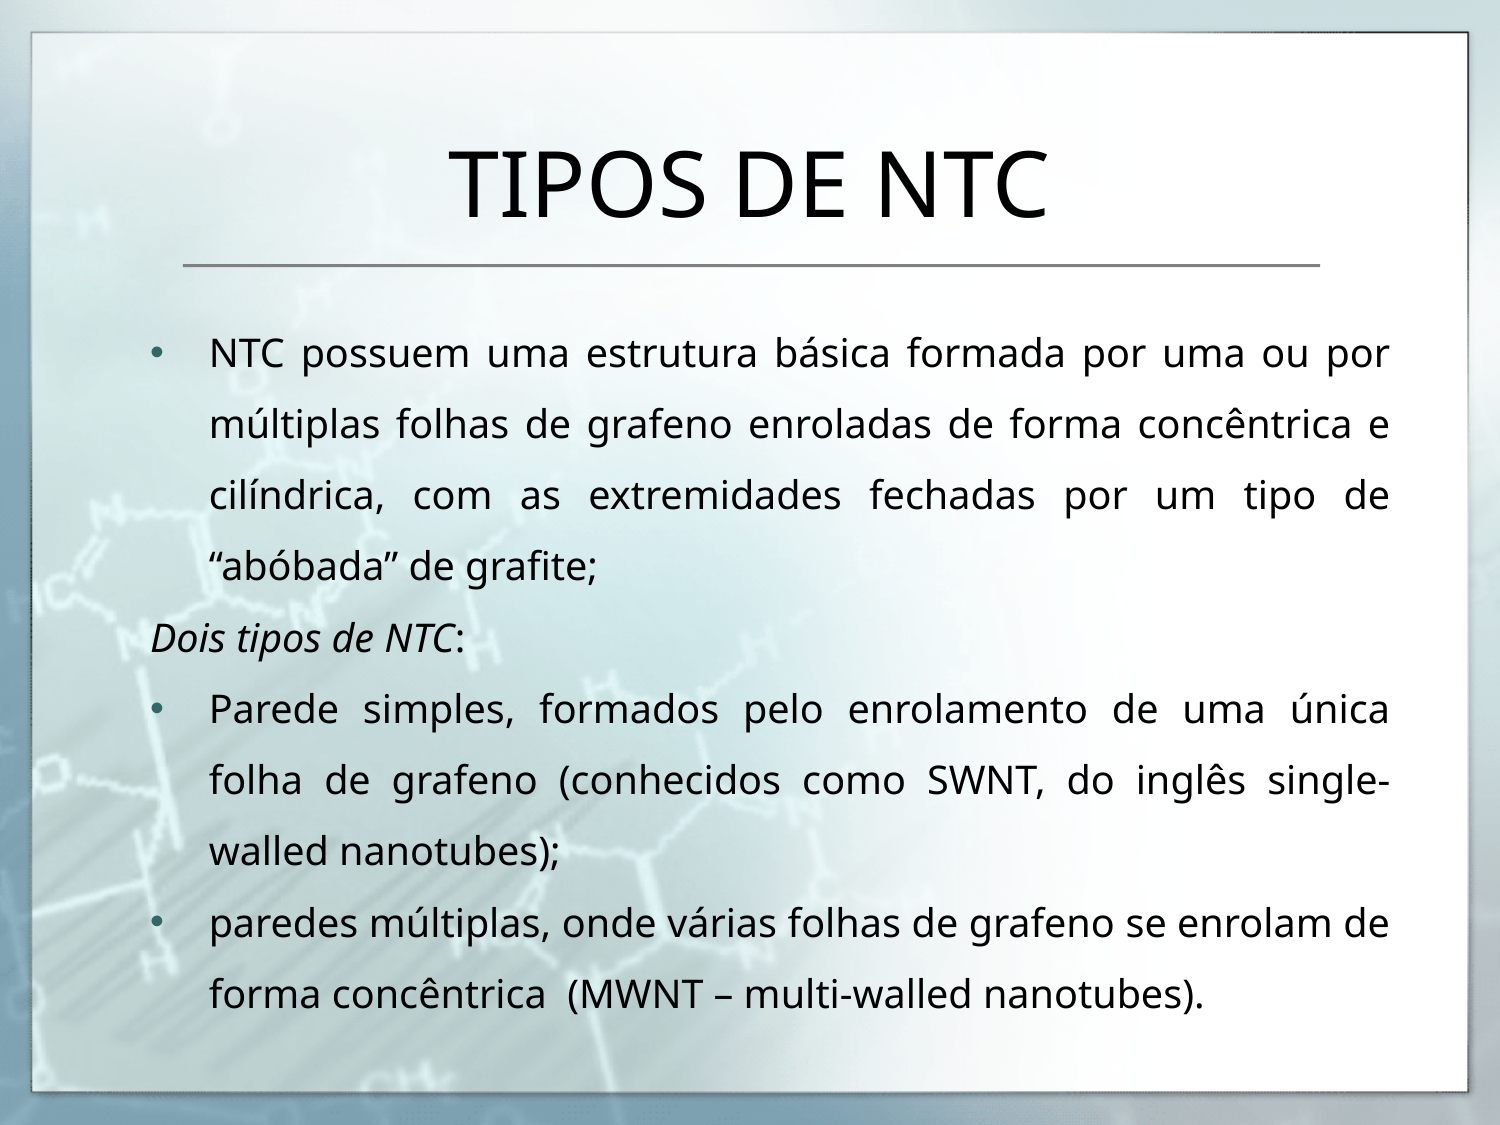

TIPOS DE NTC
NTC possuem uma estrutura básica formada por uma ou por múltiplas folhas de grafeno enroladas de forma concêntrica e cilíndrica, com as extremidades fechadas por um tipo de “abóbada” de grafite;
Dois tipos de NTC:
Parede simples, formados pelo enrolamento de uma única folha de grafeno (conhecidos como SWNT, do inglês single-walled nanotubes);
paredes múltiplas, onde várias folhas de grafeno se enrolam de forma concêntrica (MWNT – multi-walled nanotubes).